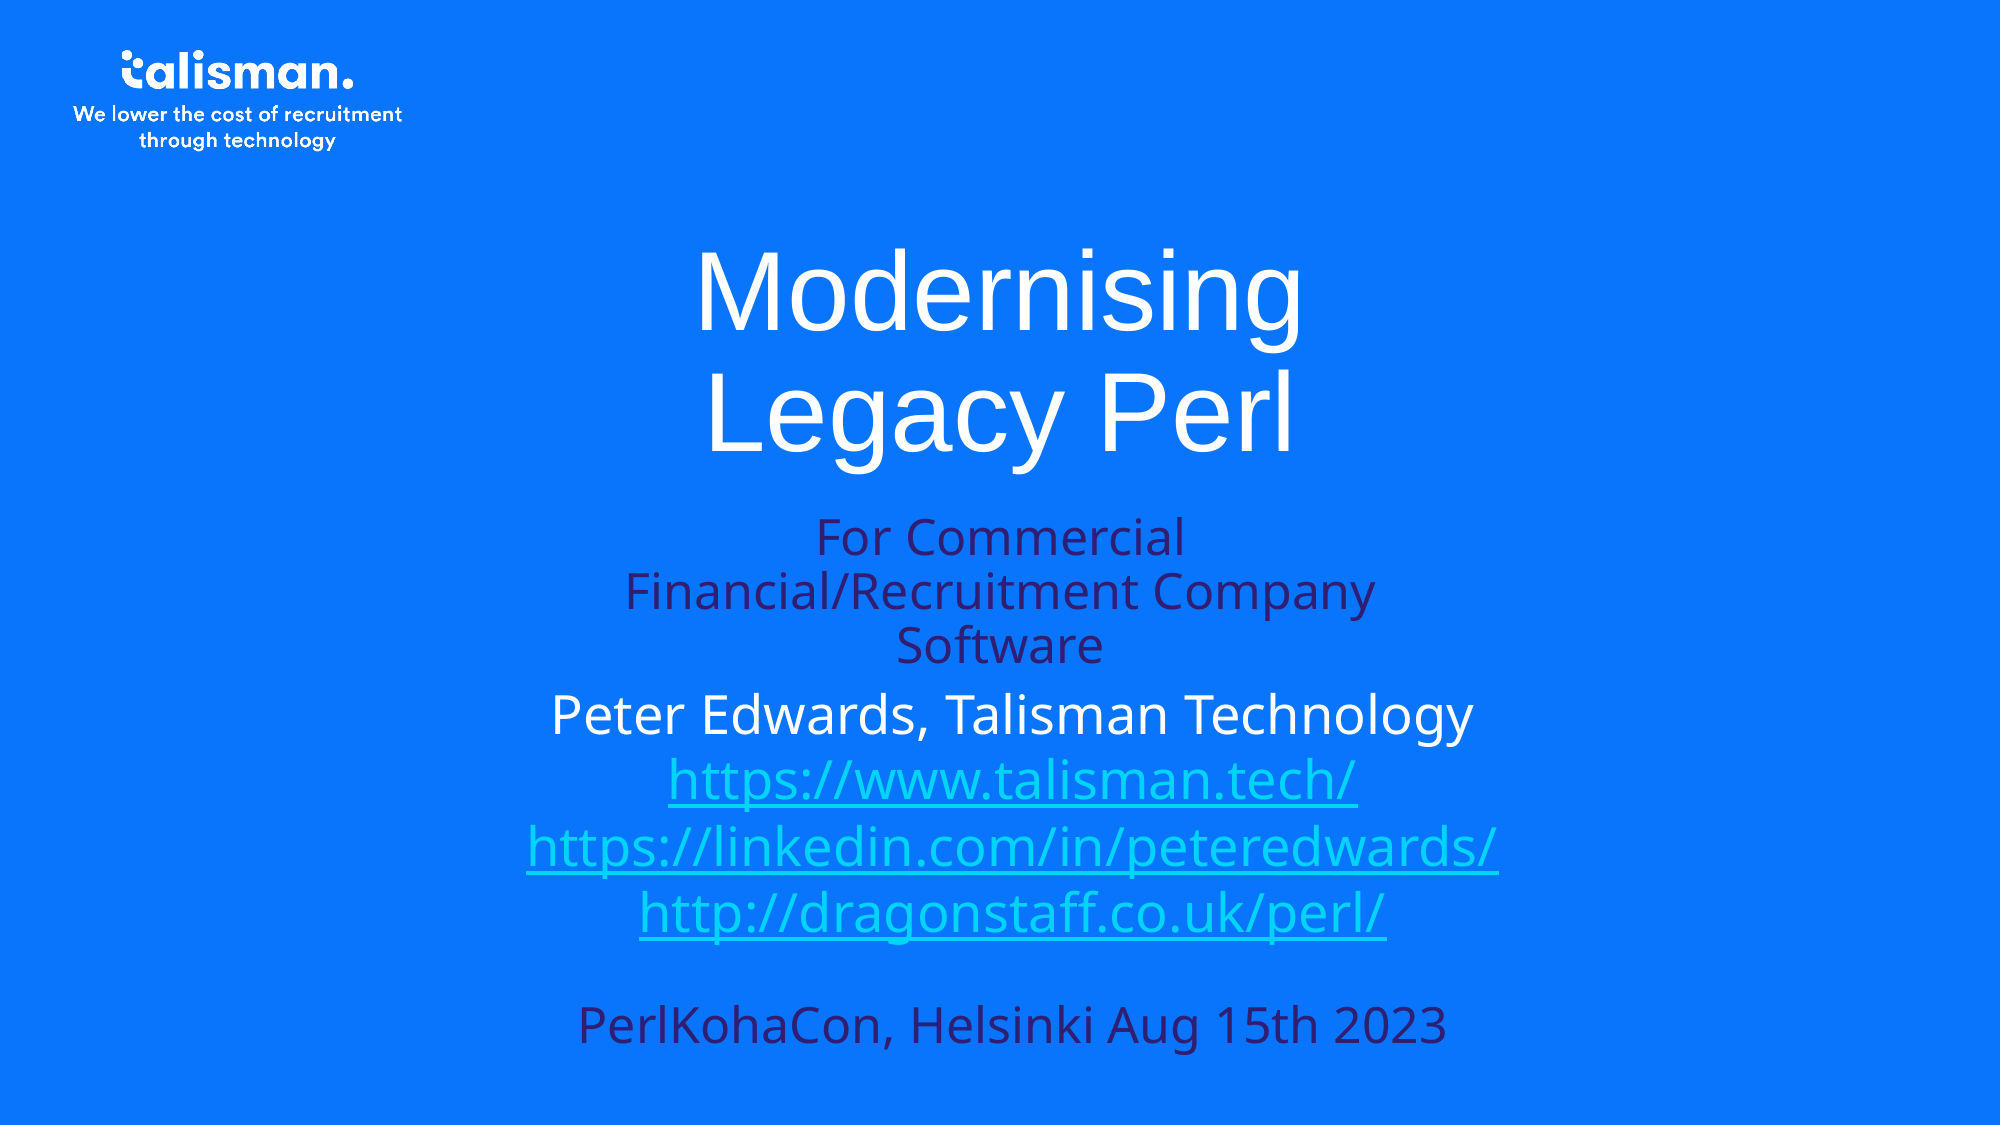

# Modernising Legacy Perl
For Commercial Financial/Recruitment Company Software
Peter Edwards, Talisman Technology
https://www.talisman.tech/
https://linkedin.com/in/peteredwards/
http://dragonstaff.co.uk/perl/
PerlKohaCon, Helsinki Aug 15th 2023